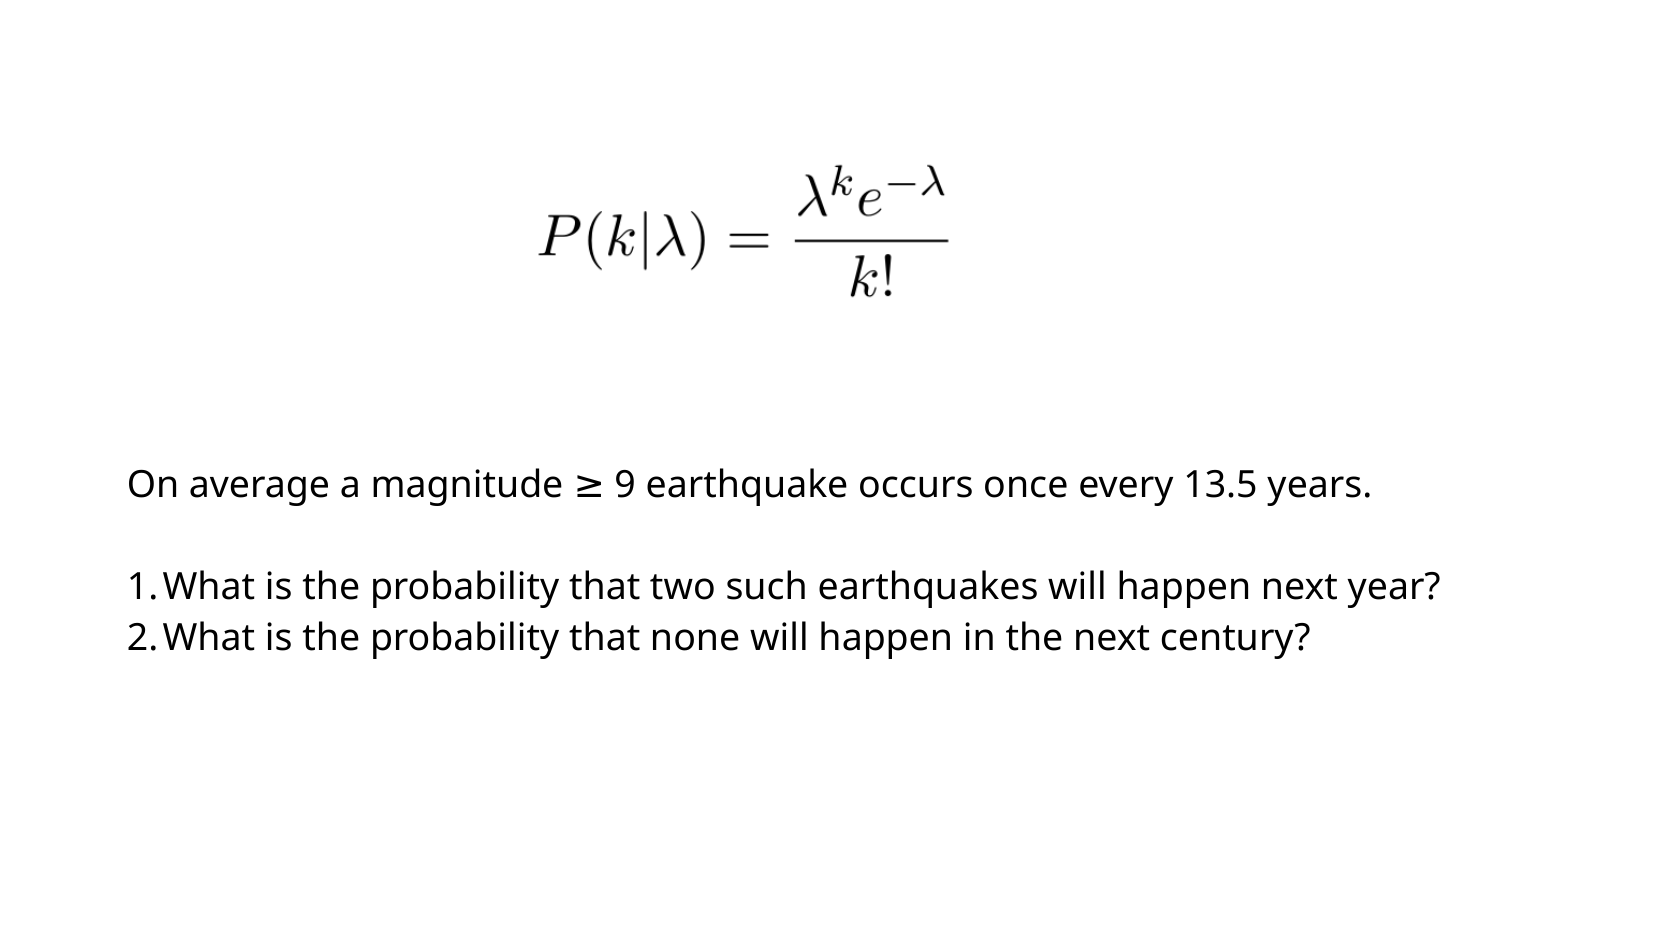

On average a magnitude ≥ 9 earthquake occurs once every 13.5 years.
What is the probability that two such earthquakes will happen next year?
What is the probability that none will happen in the next century?